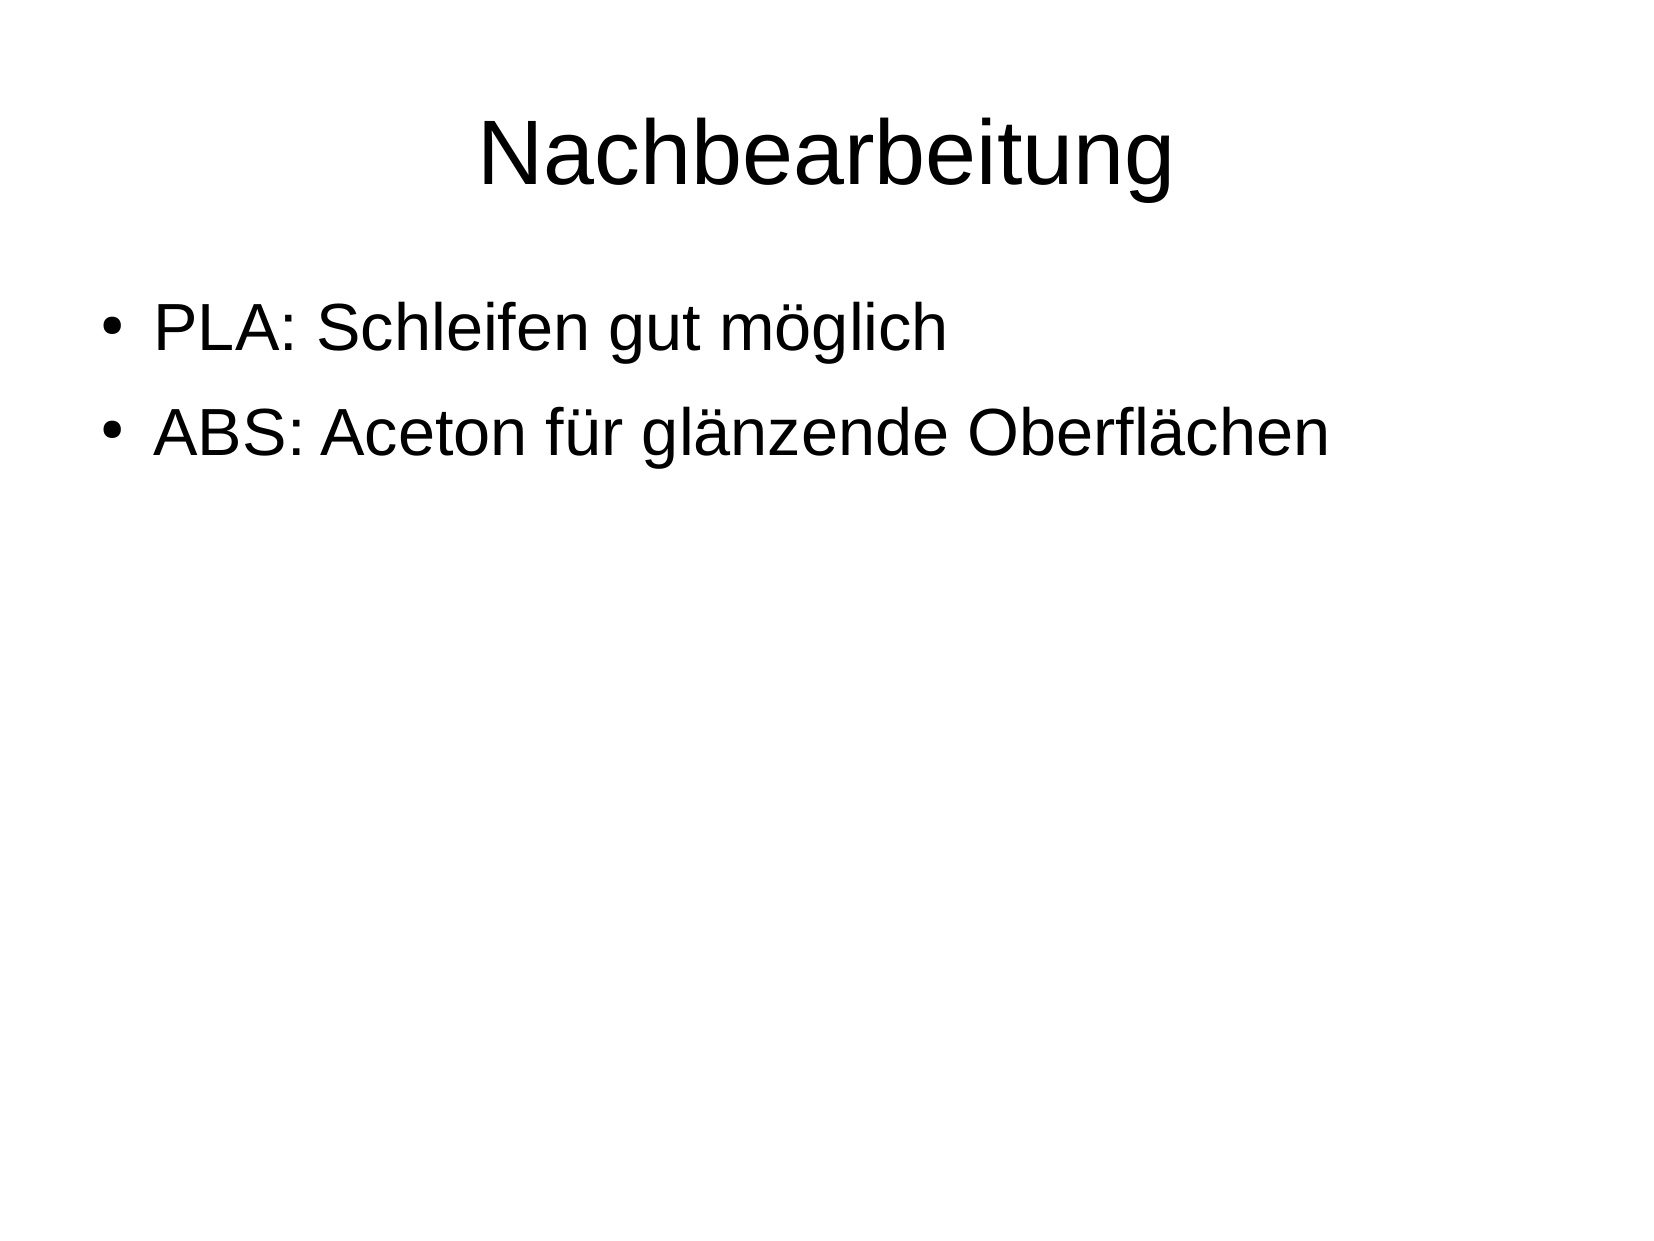

# Nachbearbeitung
PLA: Schleifen gut möglich
ABS: Aceton für glänzende Oberflächen